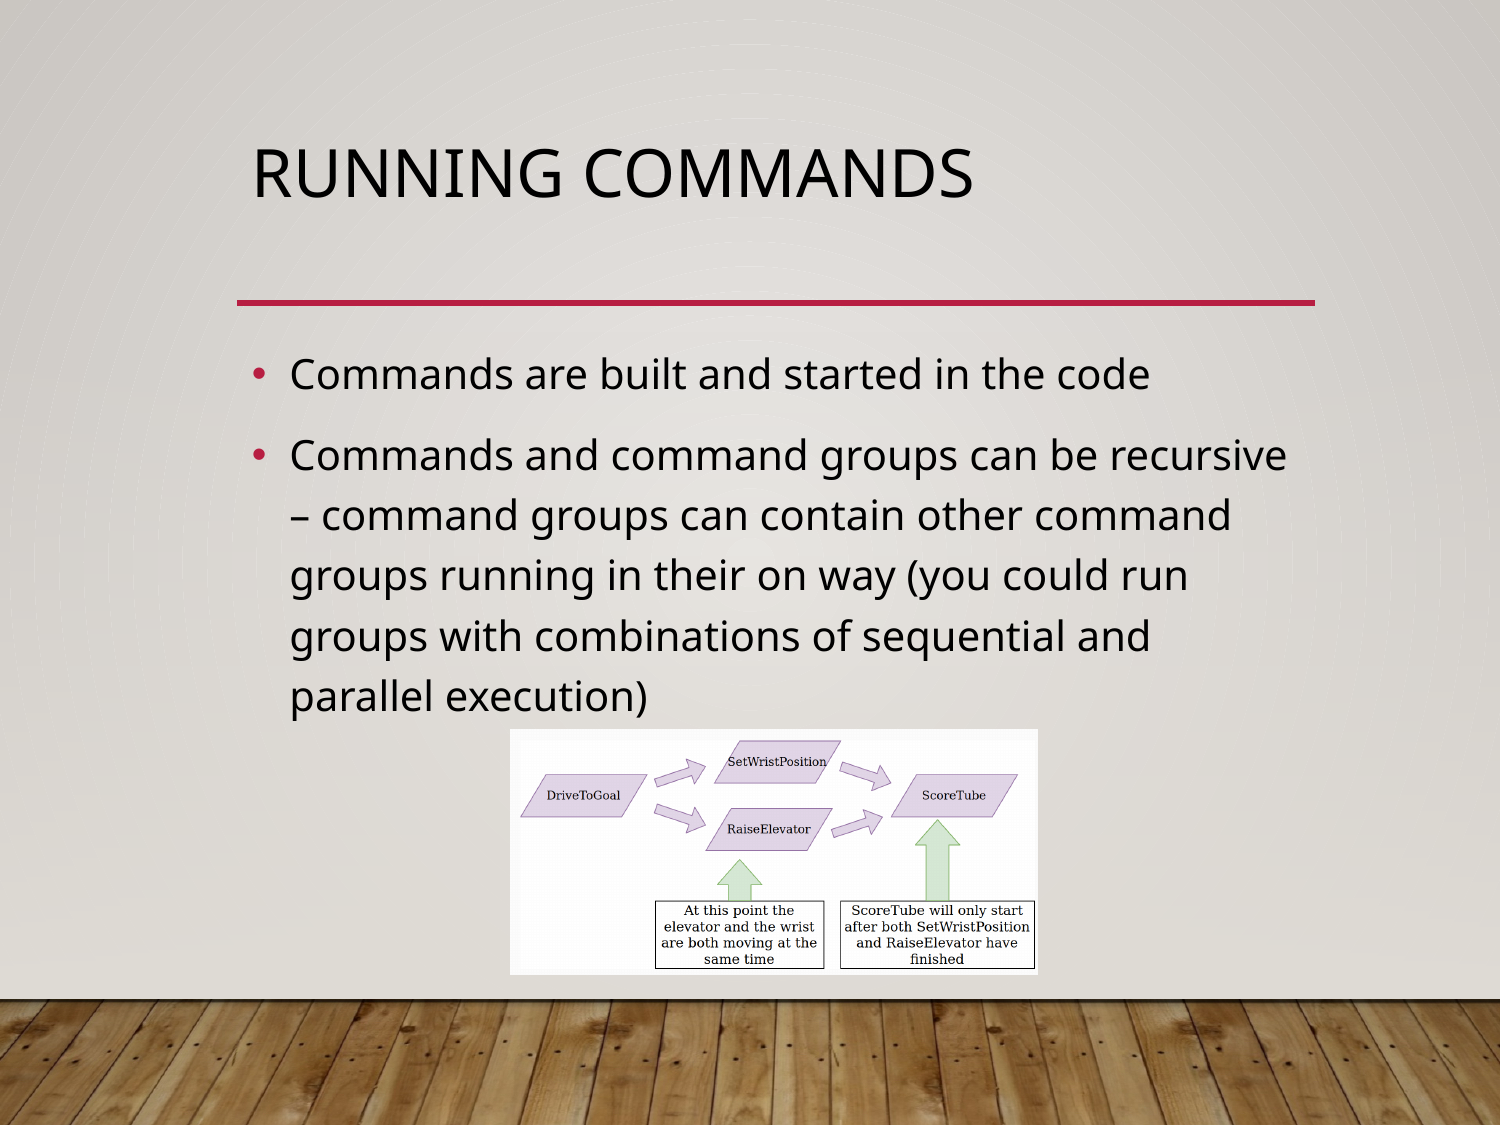

# Running Commands
Commands are built and started in the code
Commands and command groups can be recursive – command groups can contain other command groups running in their on way (you could run groups with combinations of sequential and parallel execution)